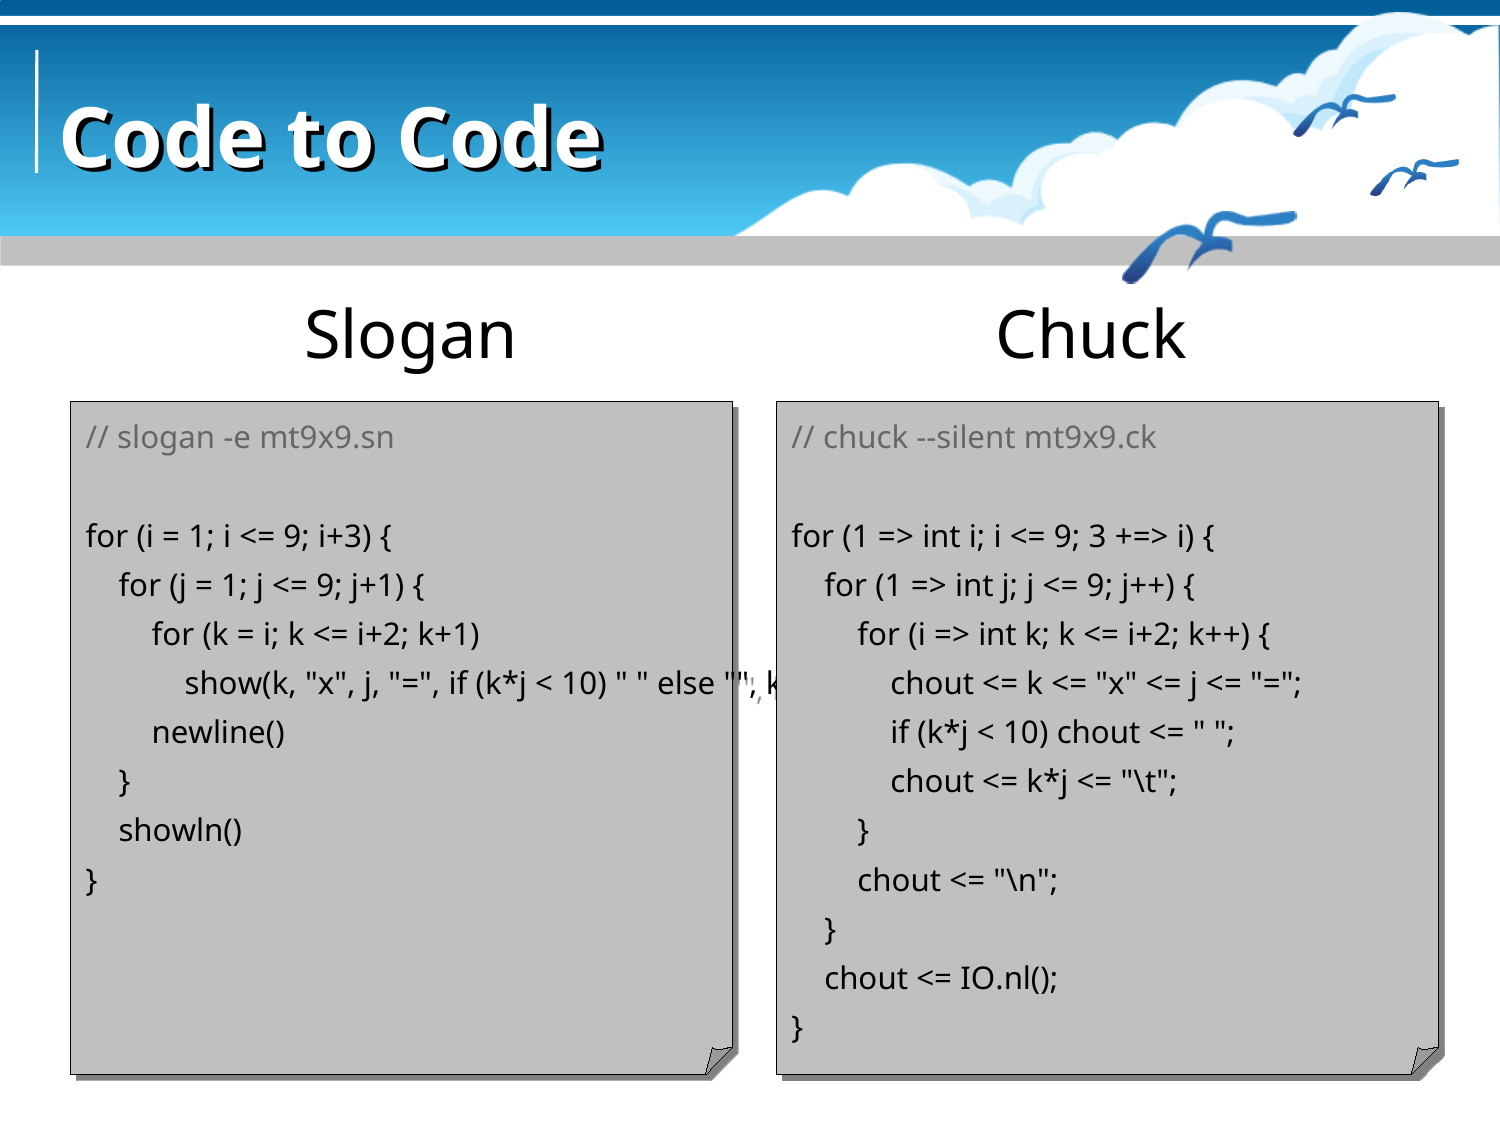

# Code to Code
Chuck
Slogan
// slogan -e mt9x9.sn
for (i = 1; i <= 9; i+3) {
 for (j = 1; j <= 9; j+1) {
 for (k = i; k <= i+2; k+1)
 show(k, "x", j, "=", if (k*j < 10) " " else "", k*j, "\t")
 newline()
 }
 showln()
}
// chuck --silent mt9x9.ck
for (1 => int i; i <= 9; 3 +=> i) {
 for (1 => int j; j <= 9; j++) {
 for (i => int k; k <= i+2; k++) {
 chout <= k <= "x" <= j <= "=";
 if (k*j < 10) chout <= " ";
 chout <= k*j <= "\t";
 }
 chout <= "\n";
 }
 chout <= IO.nl();
}